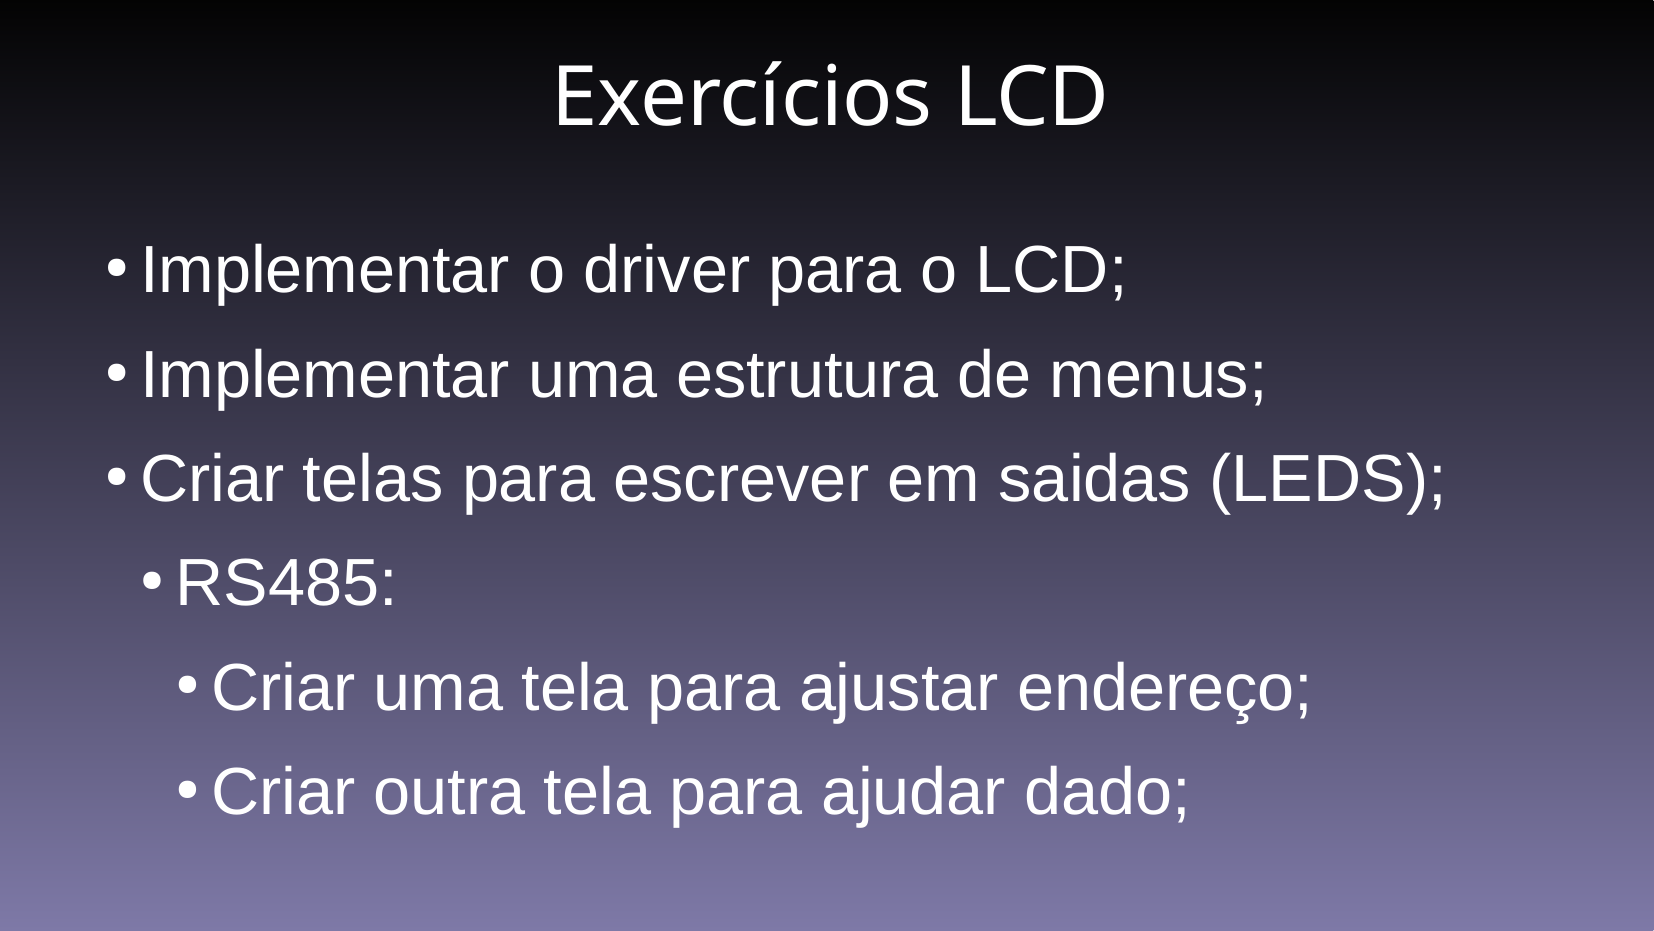

# Exercícios LCD
Implementar o driver para o LCD;
Implementar uma estrutura de menus;
Criar telas para escrever em saidas (LEDS);
RS485:
Criar uma tela para ajustar endereço;
Criar outra tela para ajudar dado;